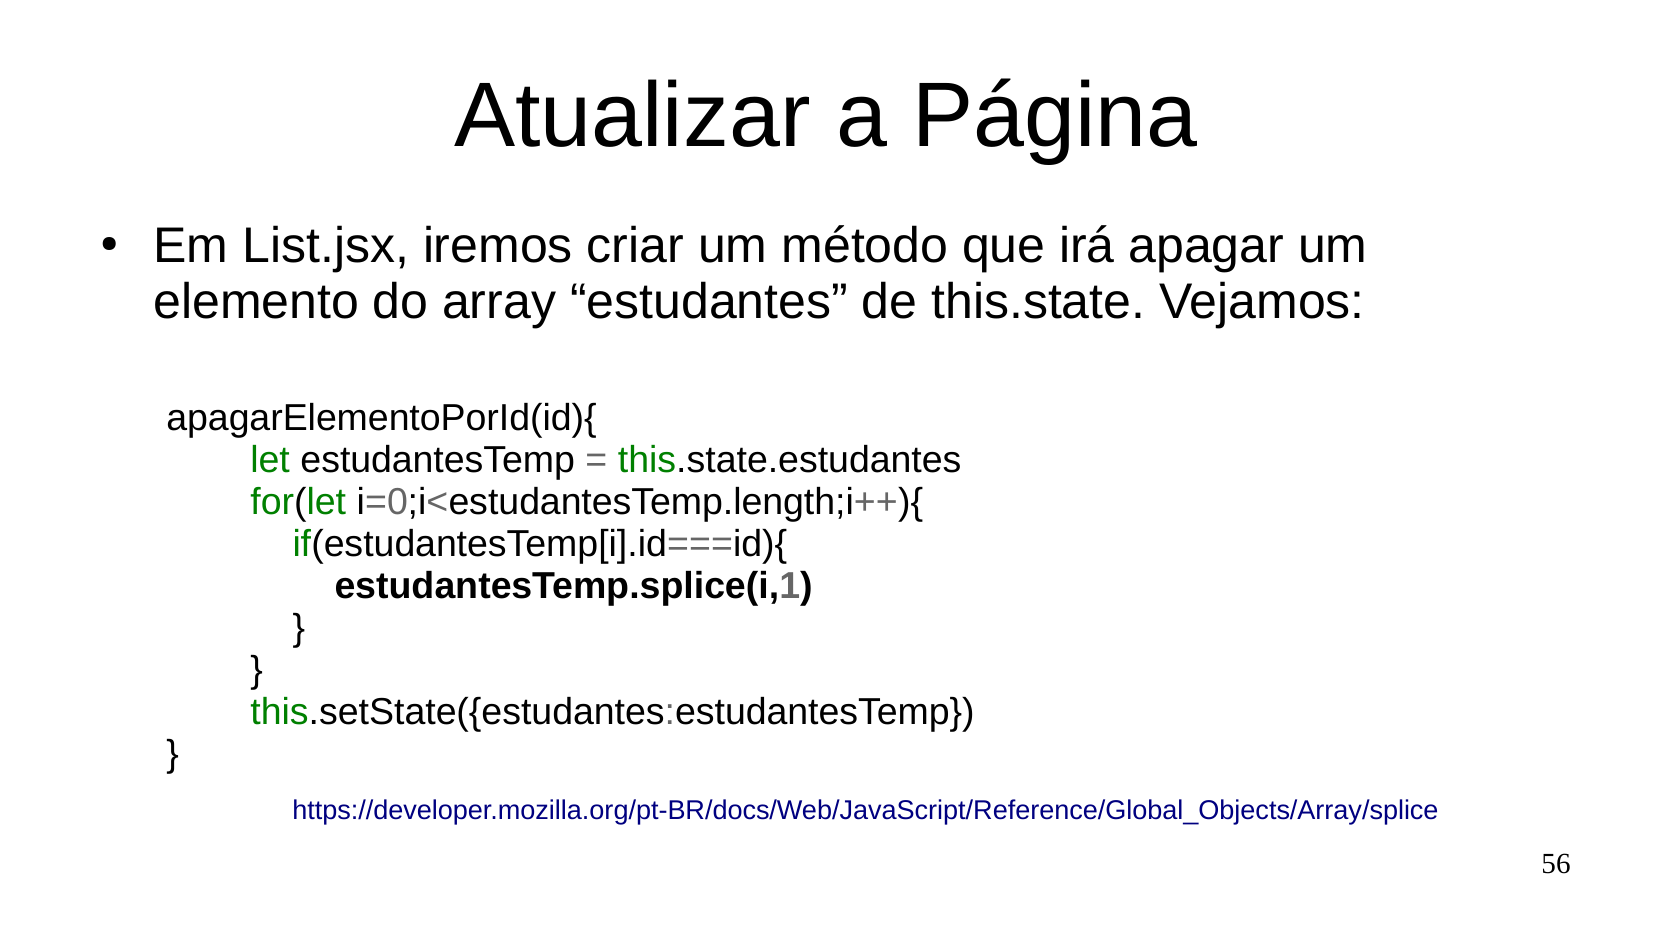

# Atualizar a Página
Em List.jsx, iremos criar um método que irá apagar um elemento do array “estudantes” de this.state. Vejamos:
apagarElementoPorId(id){
 let estudantesTemp = this.state.estudantes
 for(let i=0;i<estudantesTemp.length;i++){
 if(estudantesTemp[i].id===id){
 estudantesTemp.splice(i,1)
 }
 }
 this.setState({estudantes:estudantesTemp})
}
https://developer.mozilla.org/pt-BR/docs/Web/JavaScript/Reference/Global_Objects/Array/splice
56